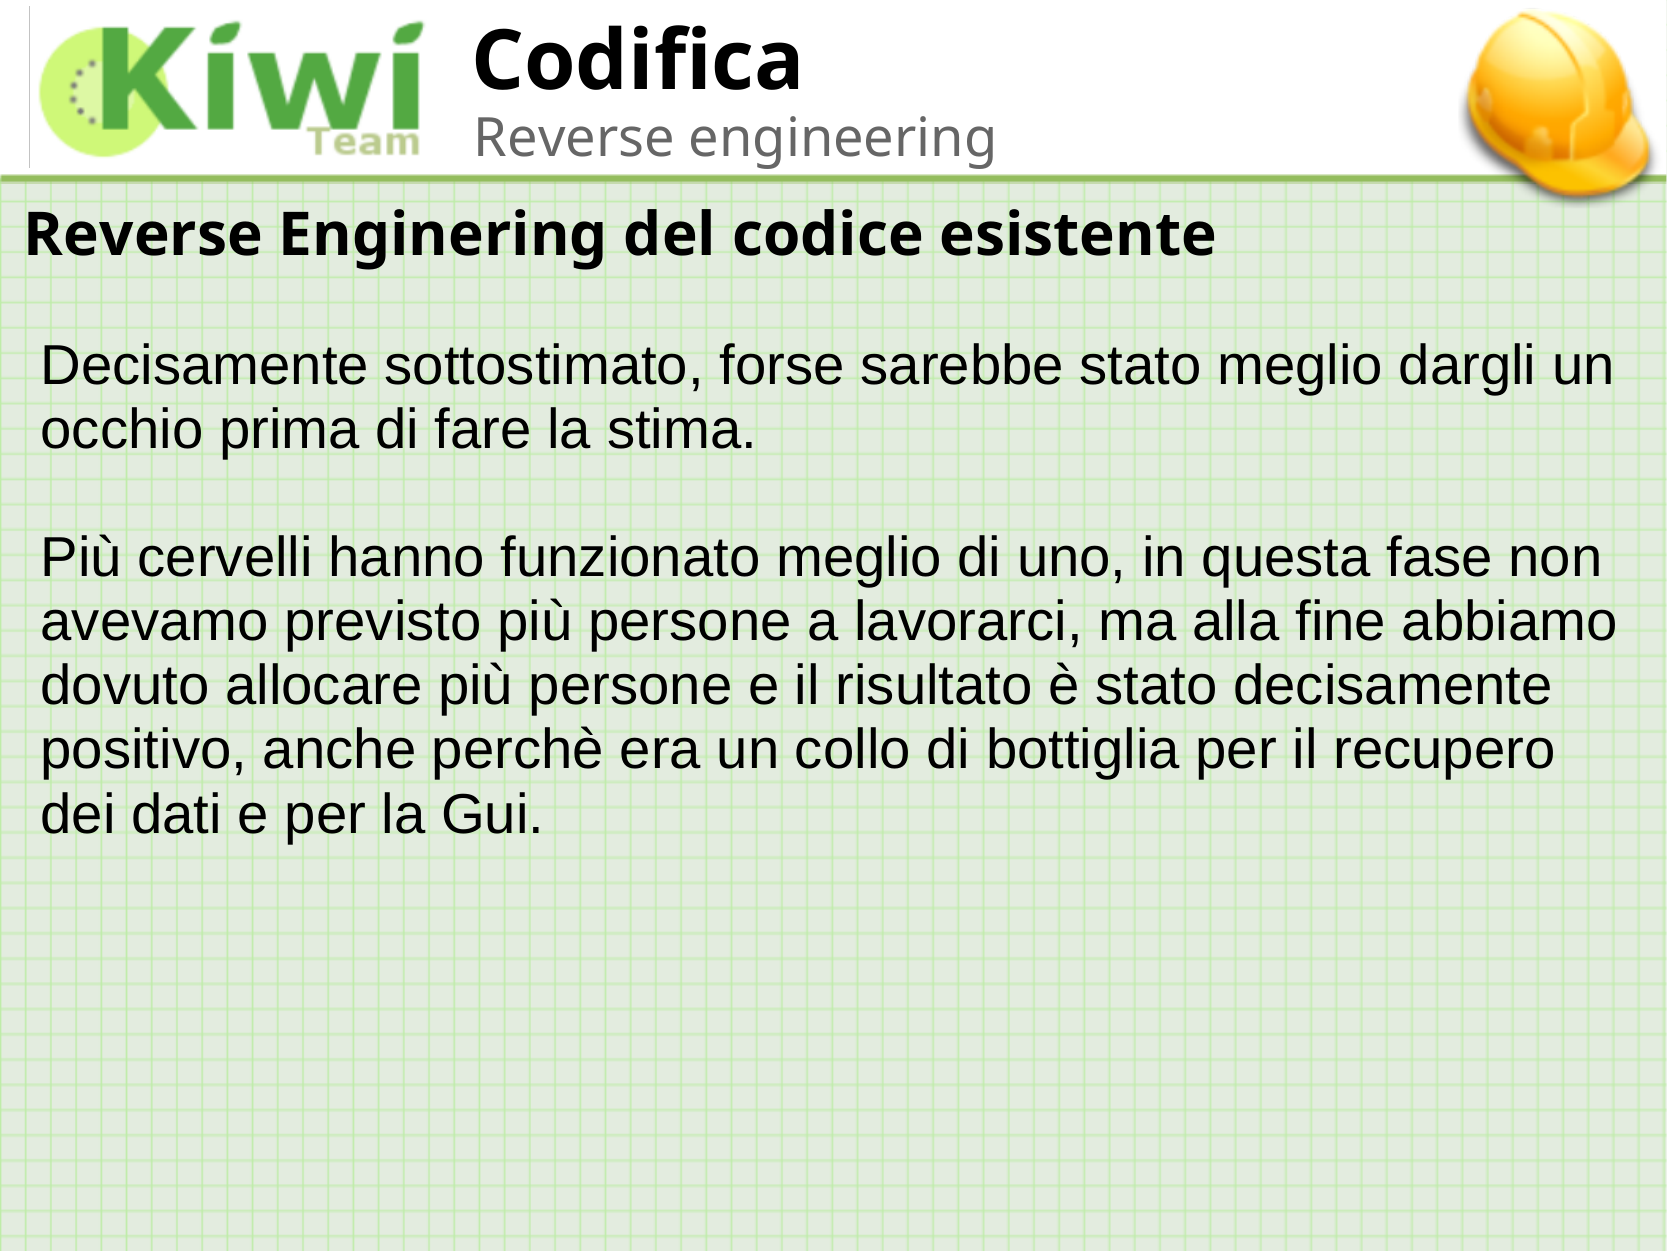

# Codifica
Reverse engineering
Reverse Enginering del codice esistente
Decisamente sottostimato, forse sarebbe stato meglio dargli un occhio prima di fare la stima.
Più cervelli hanno funzionato meglio di uno, in questa fase non avevamo previsto più persone a lavorarci, ma alla fine abbiamo dovuto allocare più persone e il risultato è stato decisamente positivo, anche perchè era un collo di bottiglia per il recupero dei dati e per la Gui.